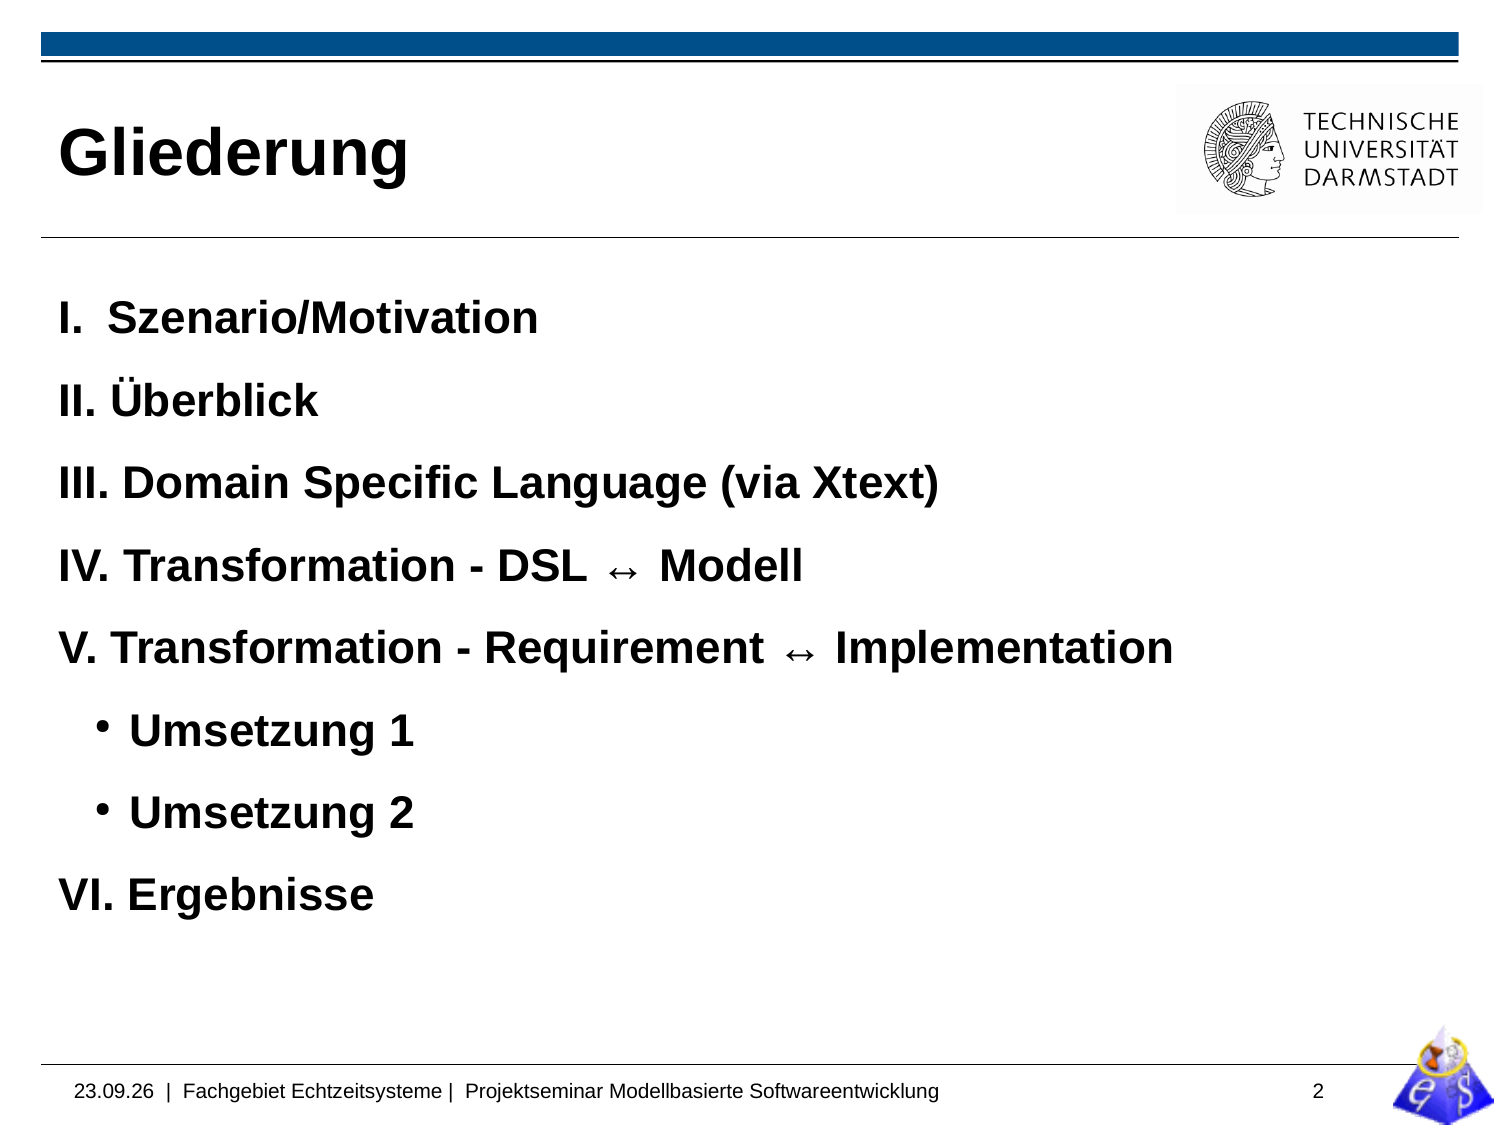

Gliederung
 Szenario/Motivation
 Überblick
 Domain Specific Language (via Xtext)
 Transformation - DSL ↔ Modell
 Transformation - Requirement ↔ Implementation
Umsetzung 1
Umsetzung 2
 Ergebnisse